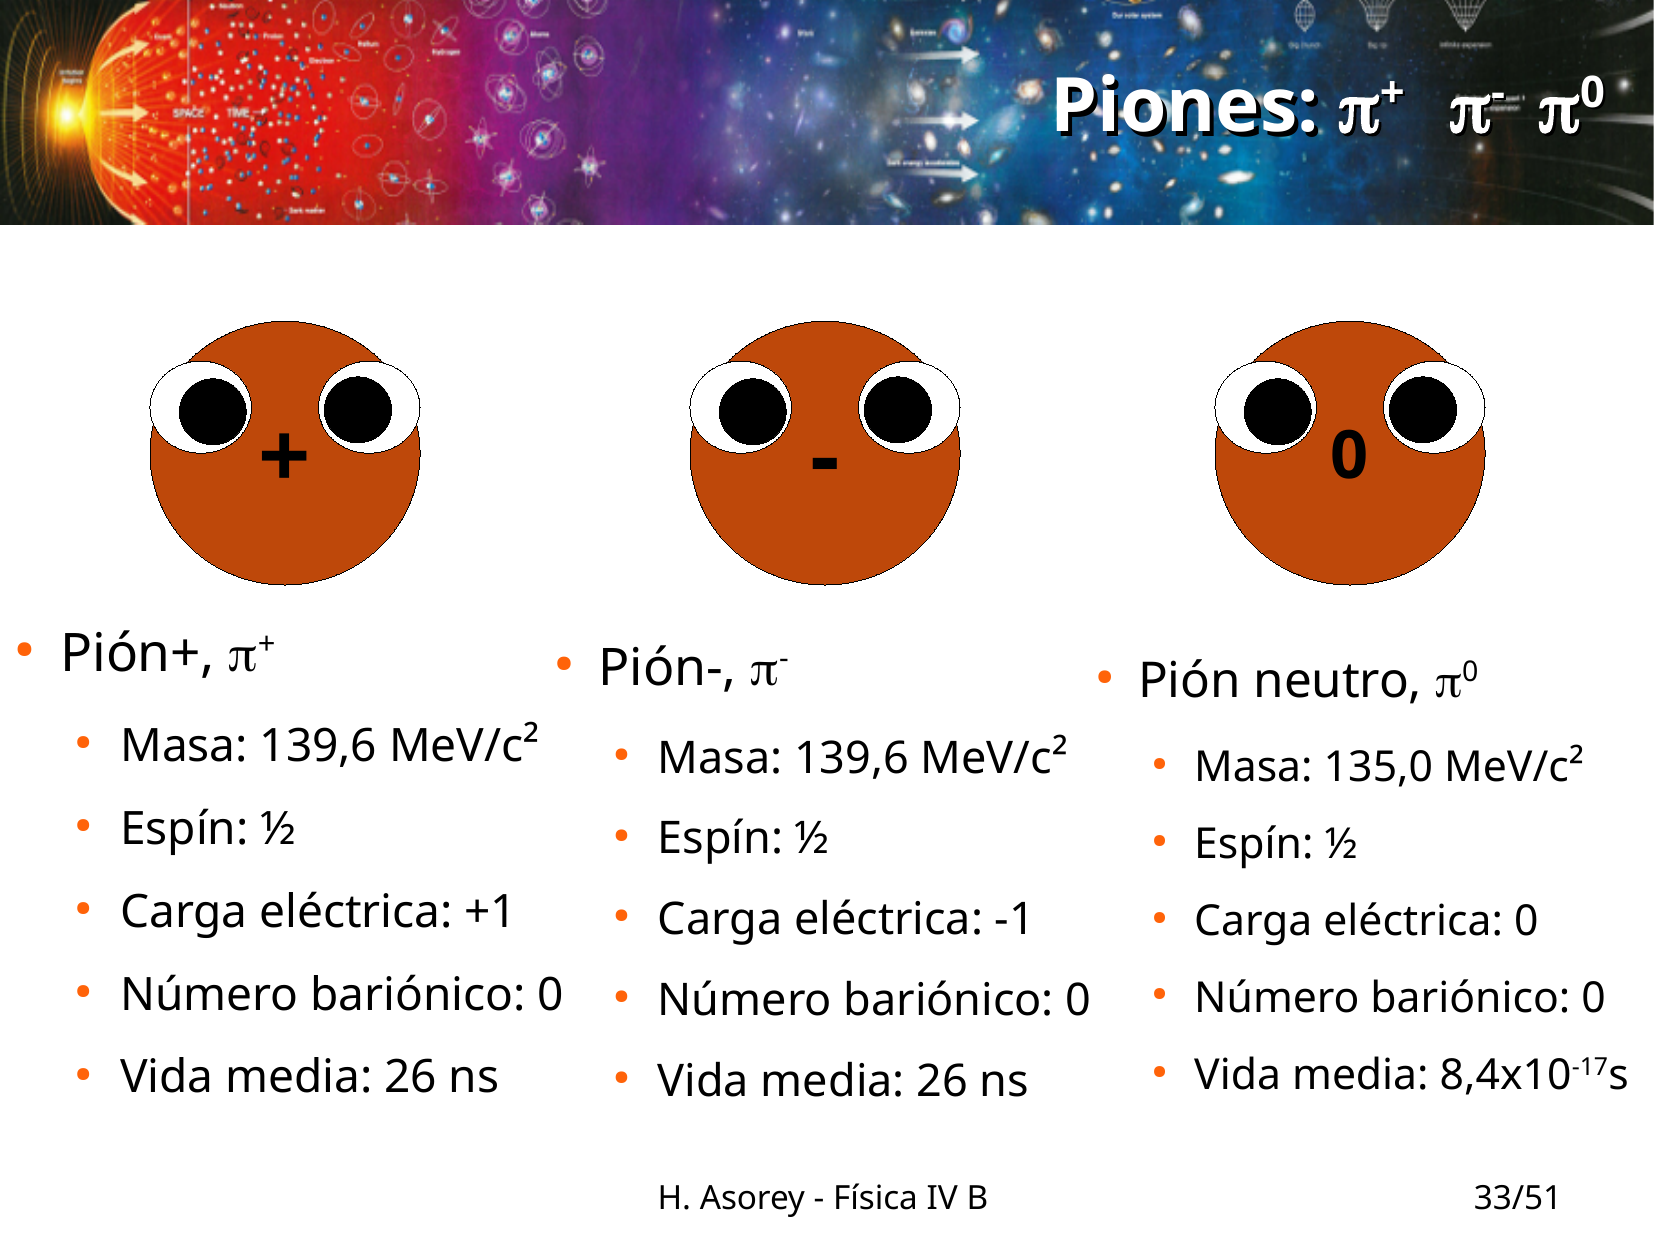

# Piones: p+ p- p0
+
-
0
Pión+, p+
Masa: 139,6 MeV/c²
Espín: ½
Carga eléctrica: +1
Número bariónico: 0
Vida media: 26 ns
Pión-, p-
Masa: 139,6 MeV/c²
Espín: ½
Carga eléctrica: -1
Número bariónico: 0
Vida media: 26 ns
Pión neutro, p0
Masa: 135,0 MeV/c²
Espín: ½
Carga eléctrica: 0
Número bariónico: 0
Vida media: 8,4x10-17s
H. Asorey - Física IV B
33